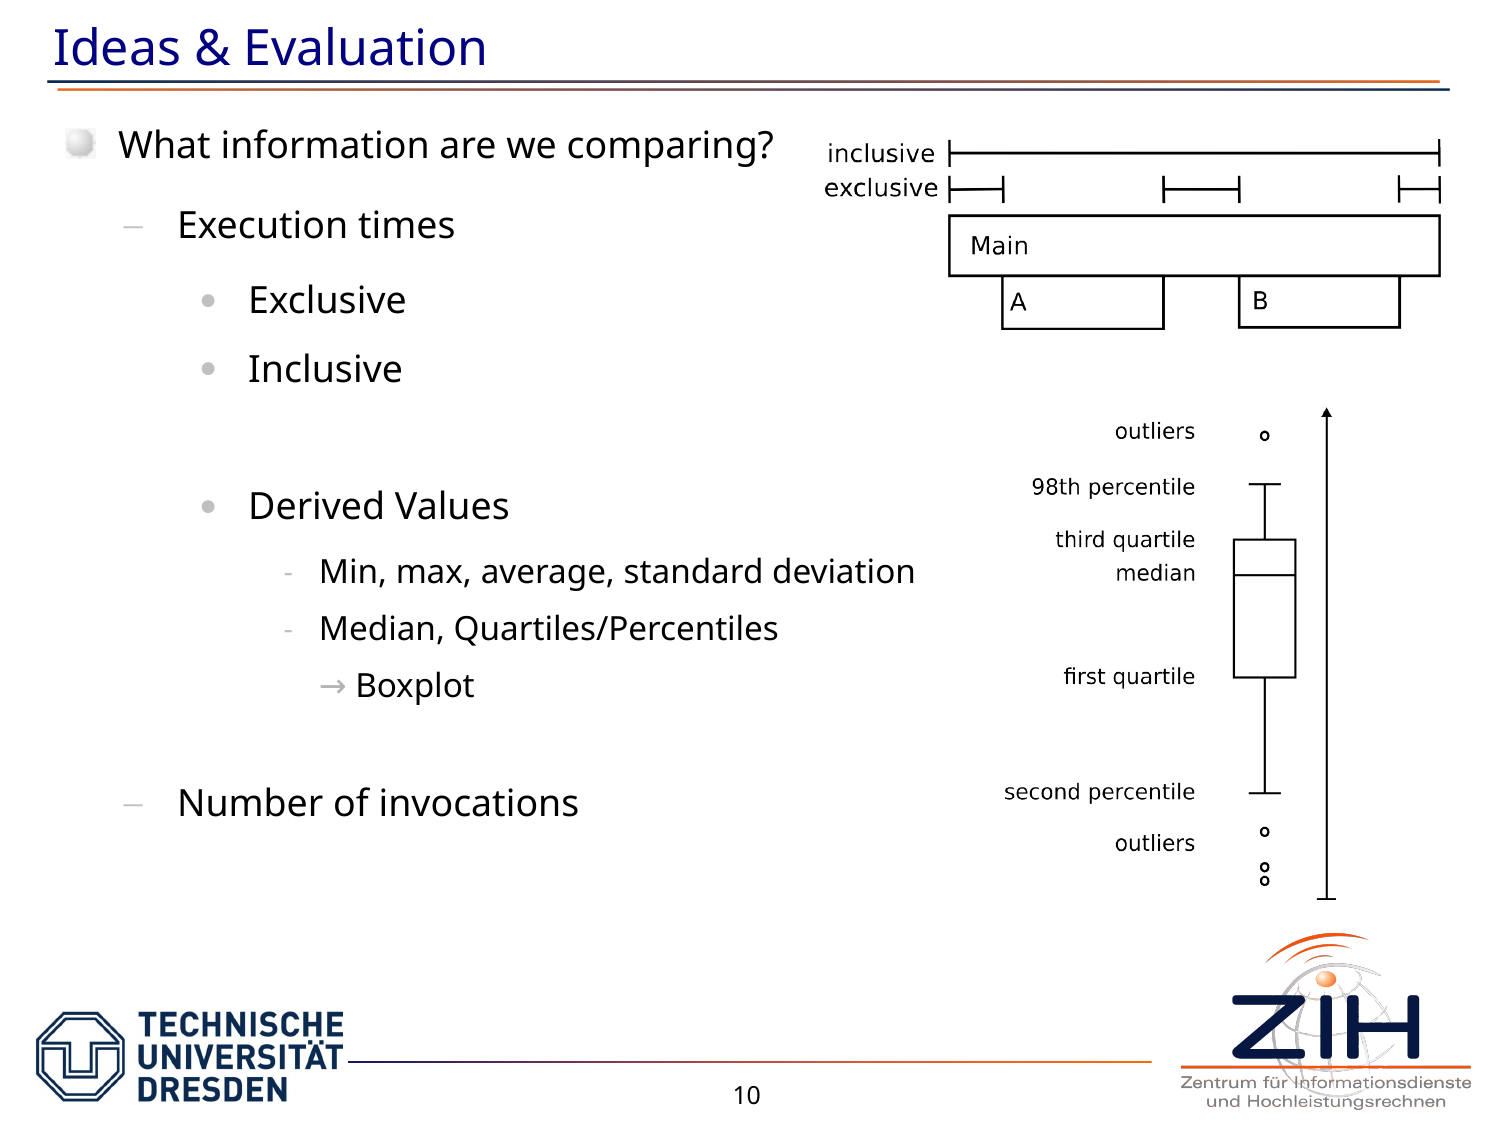

# Ideas & Evaluation
What information are we comparing?
Execution times
Exclusive
Inclusive
Derived Values
Min, max, average, standard deviation
Median, Quartiles/Percentiles
→ Boxplot
Number of invocations
10